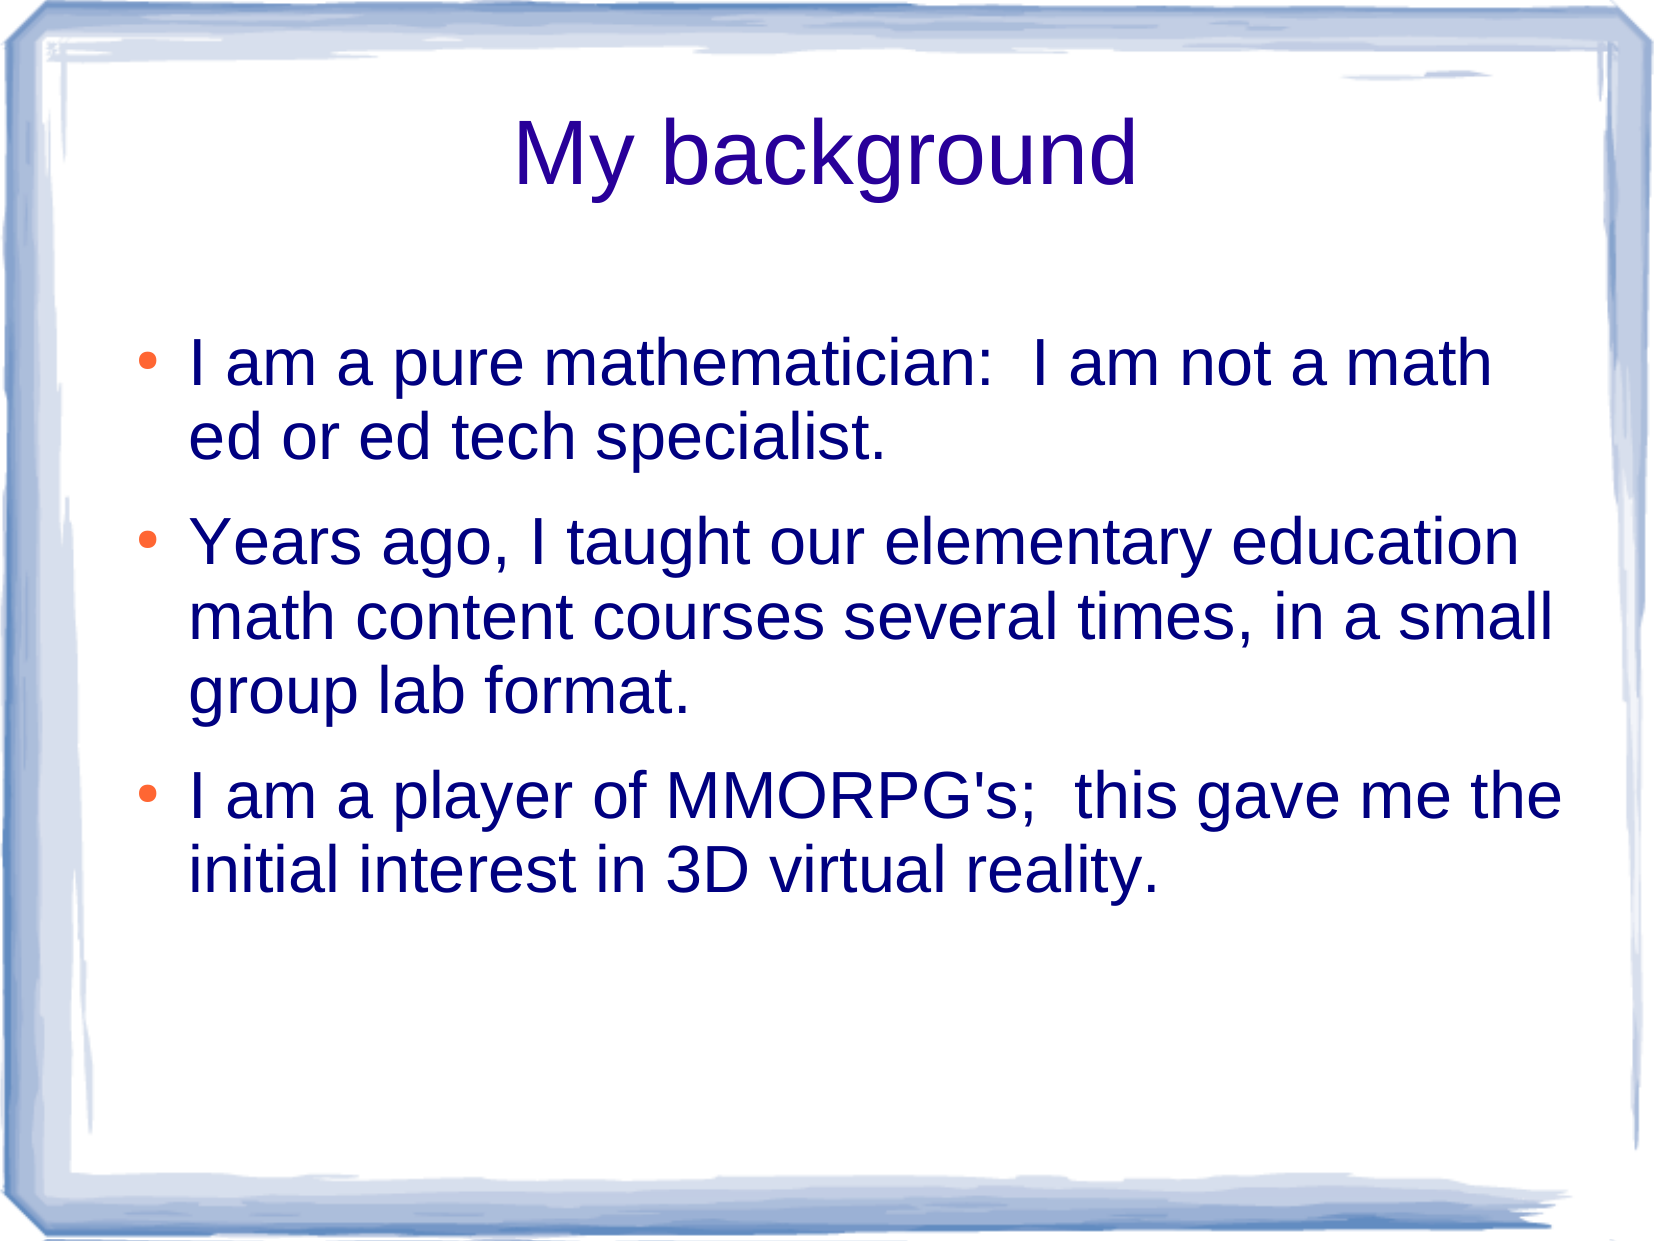

# My background
I am a pure mathematician: I am not a math ed or ed tech specialist.
Years ago, I taught our elementary education math content courses several times, in a small group lab format.
I am a player of MMORPG's; this gave me the initial interest in 3D virtual reality.